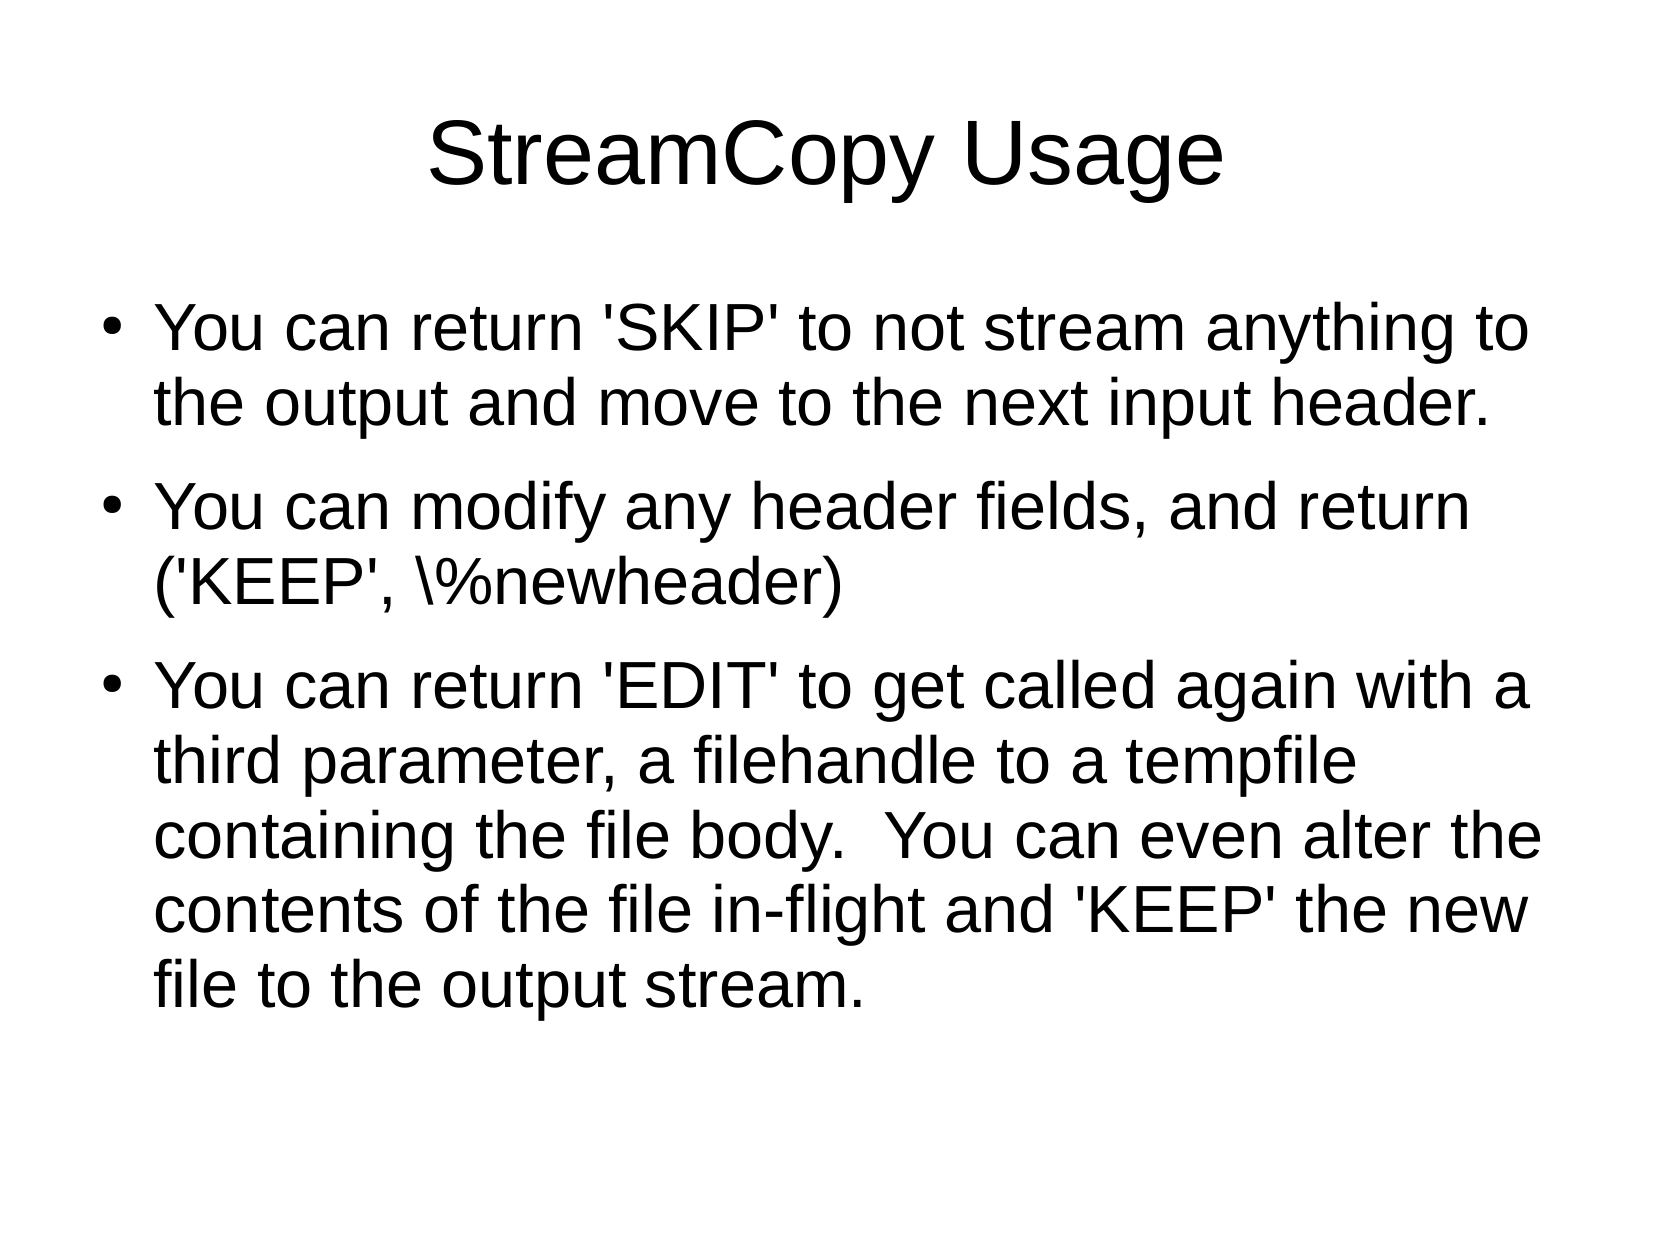

# StreamCopy Usage
You can return 'SKIP' to not stream anything to the output and move to the next input header.
You can modify any header fields, and return ('KEEP', \%newheader)
You can return 'EDIT' to get called again with a third parameter, a filehandle to a tempfile containing the file body. You can even alter the contents of the file in-flight and 'KEEP' the new file to the output stream.